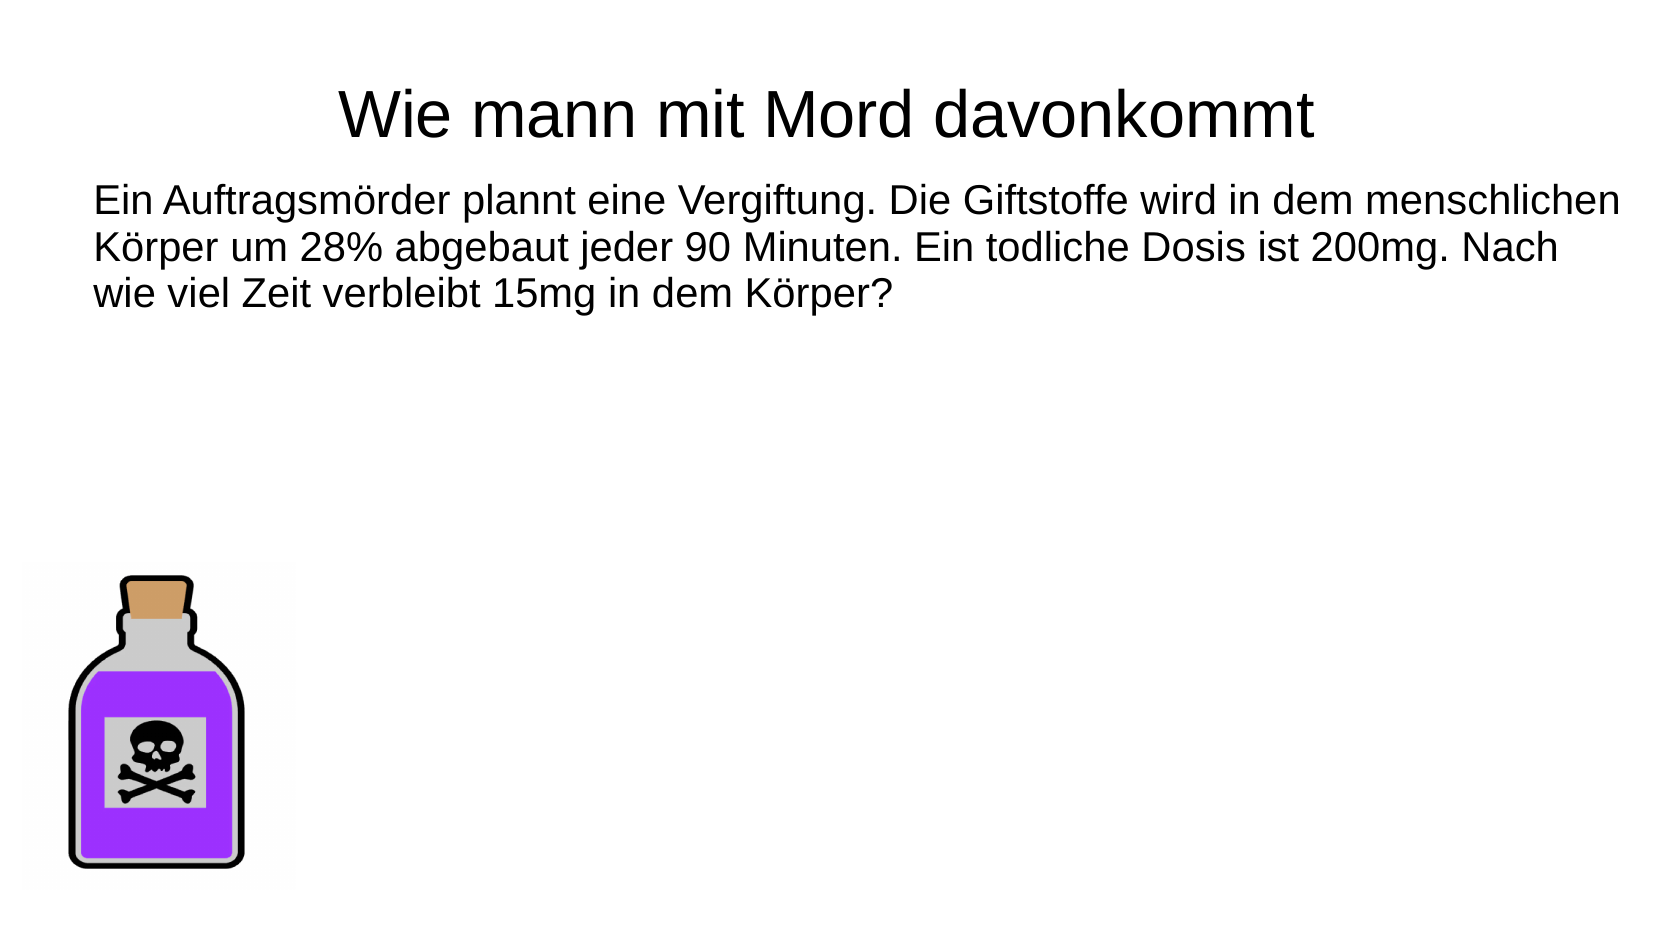

# Wie mann mit Mord davonkommt
Ein Auftragsmörder plannt eine Vergiftung. Die Giftstoffe wird in dem menschlichen Körper um 28% abgebaut jeder 90 Minuten. Ein todliche Dosis ist 200mg. Nach wie viel Zeit verbleibt 15mg in dem Körper?